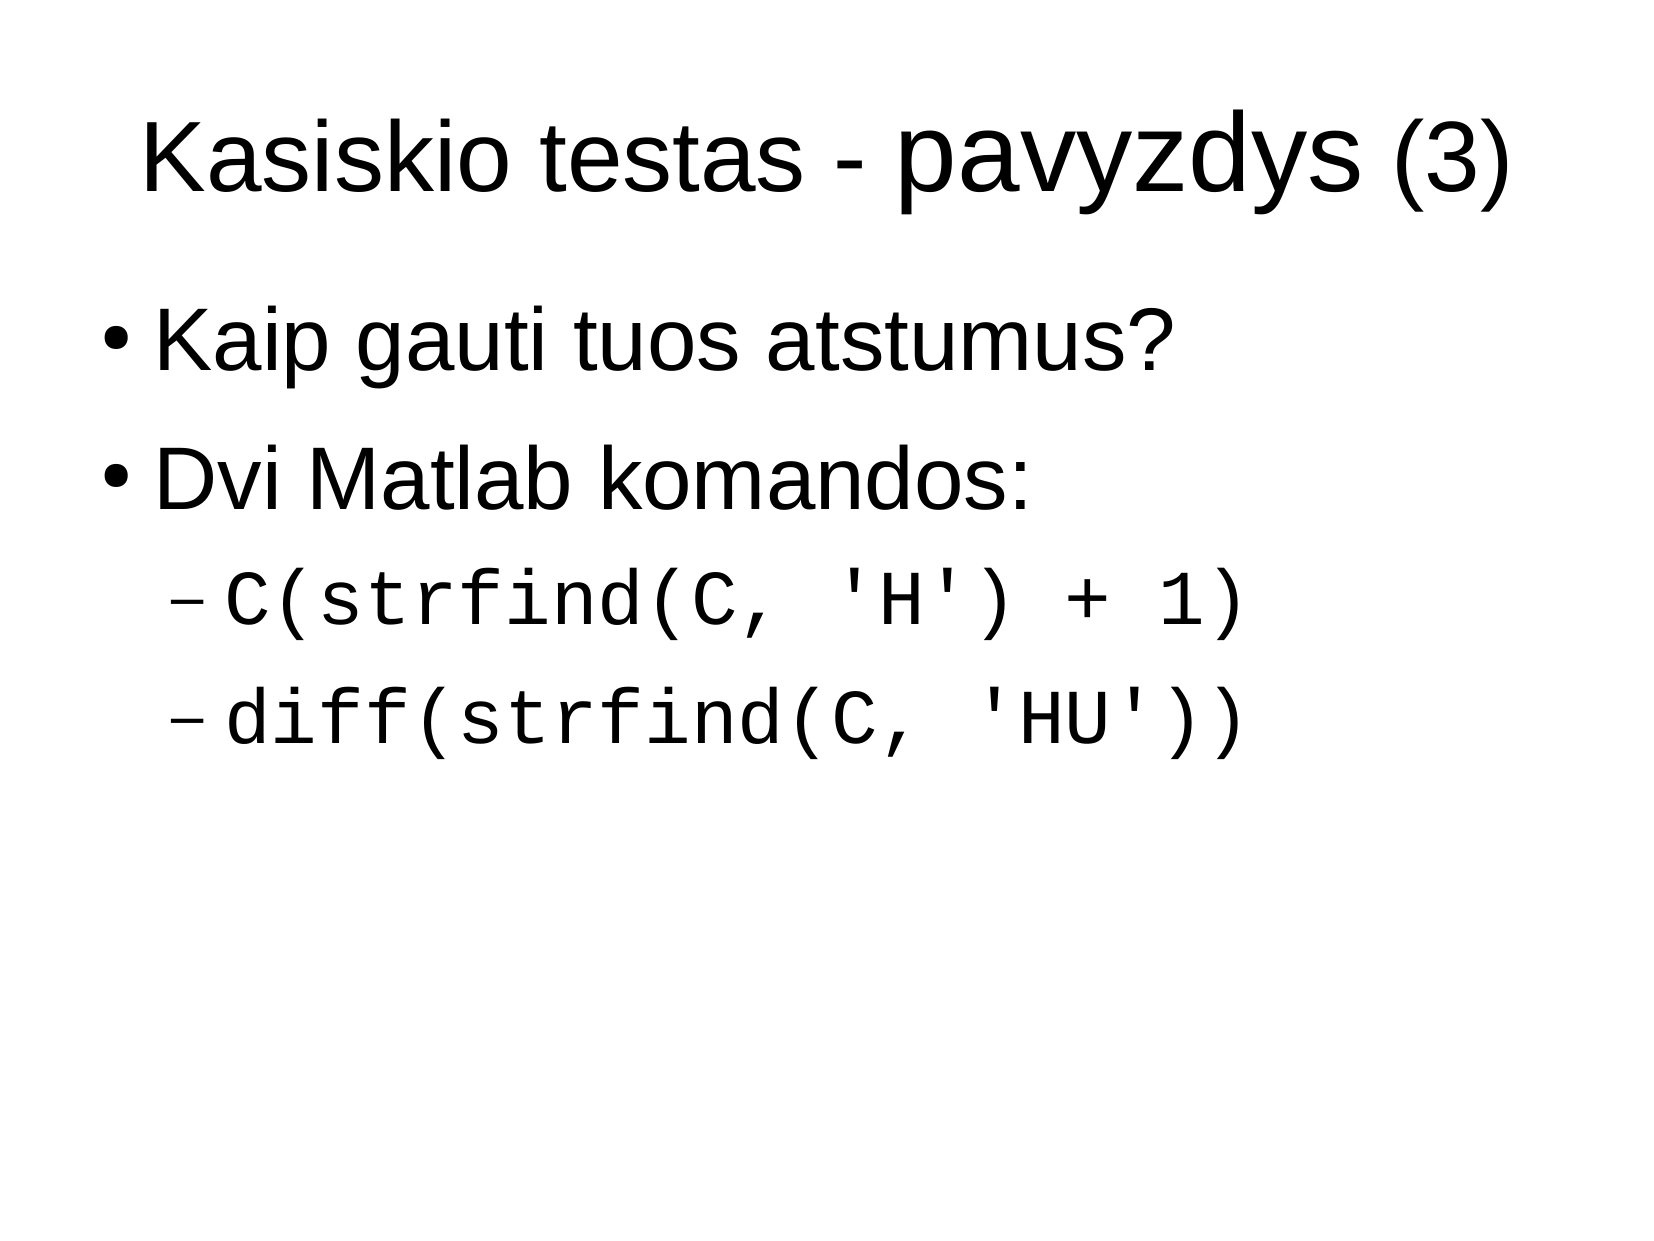

# Kasiskio testas - pavyzdys (3)
Kaip gauti tuos atstumus?
Dvi Matlab komandos:
C(strfind(C, 'H') + 1)
diff(strfind(C, 'HU'))